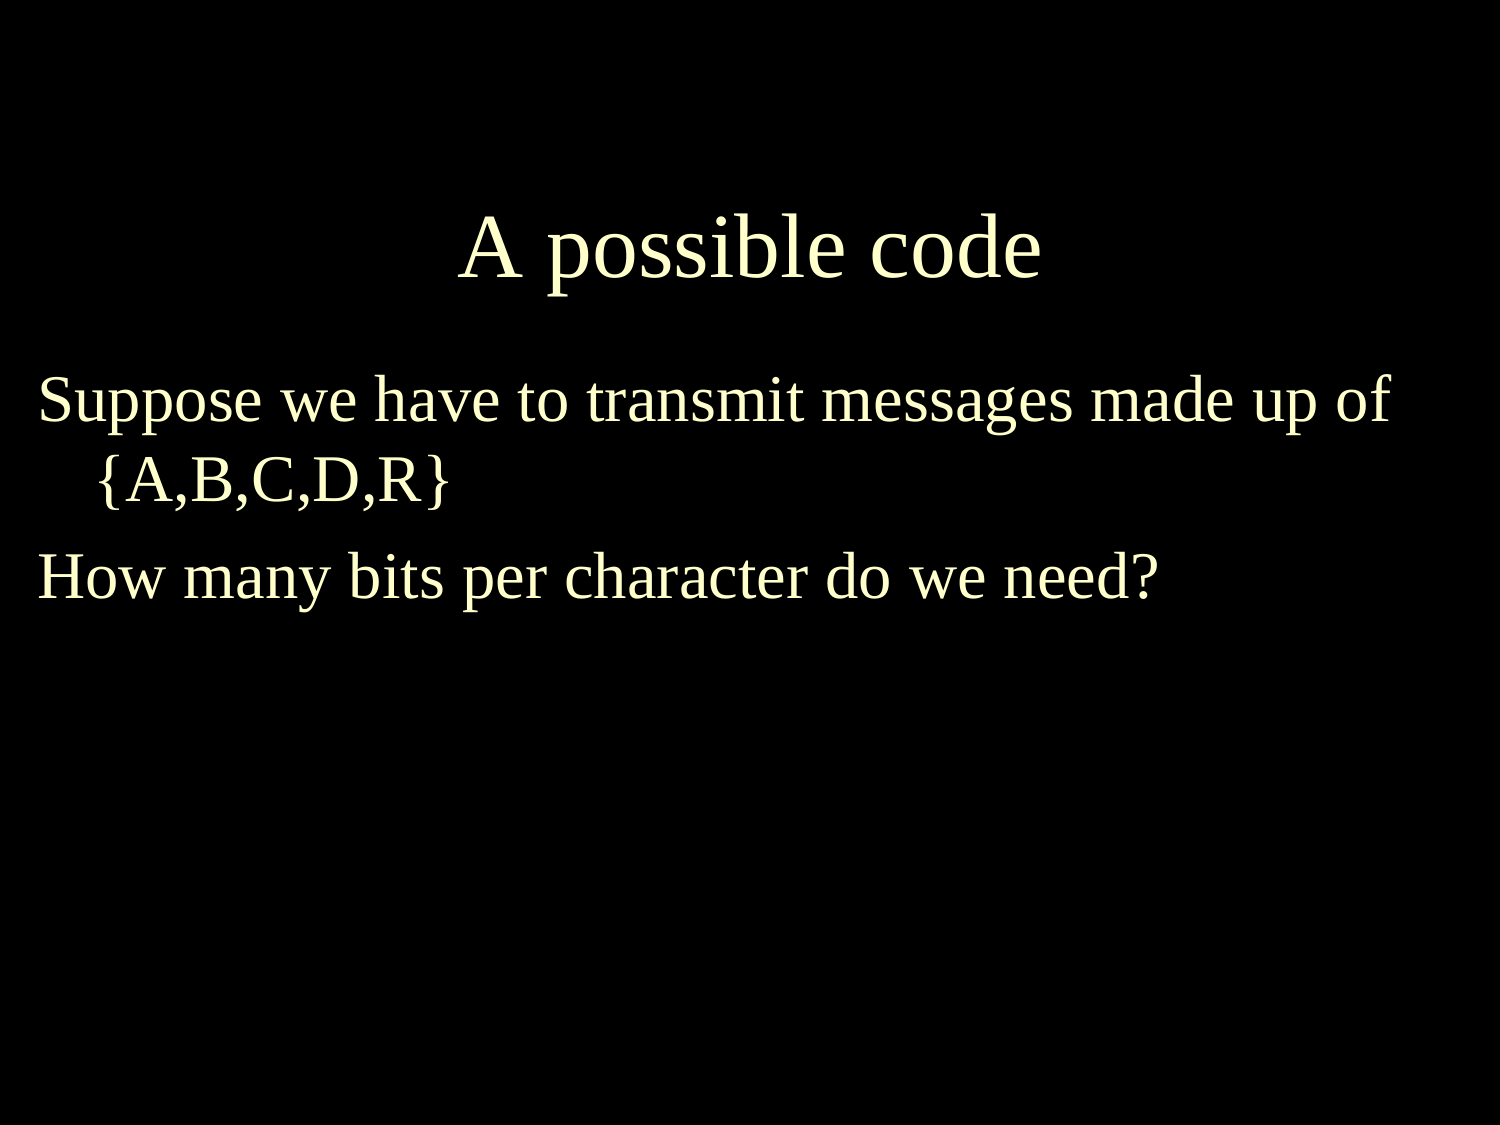

# A possible code
Suppose we have to transmit messages made up of {A,B,C,D,R}
How many bits per character do we need?